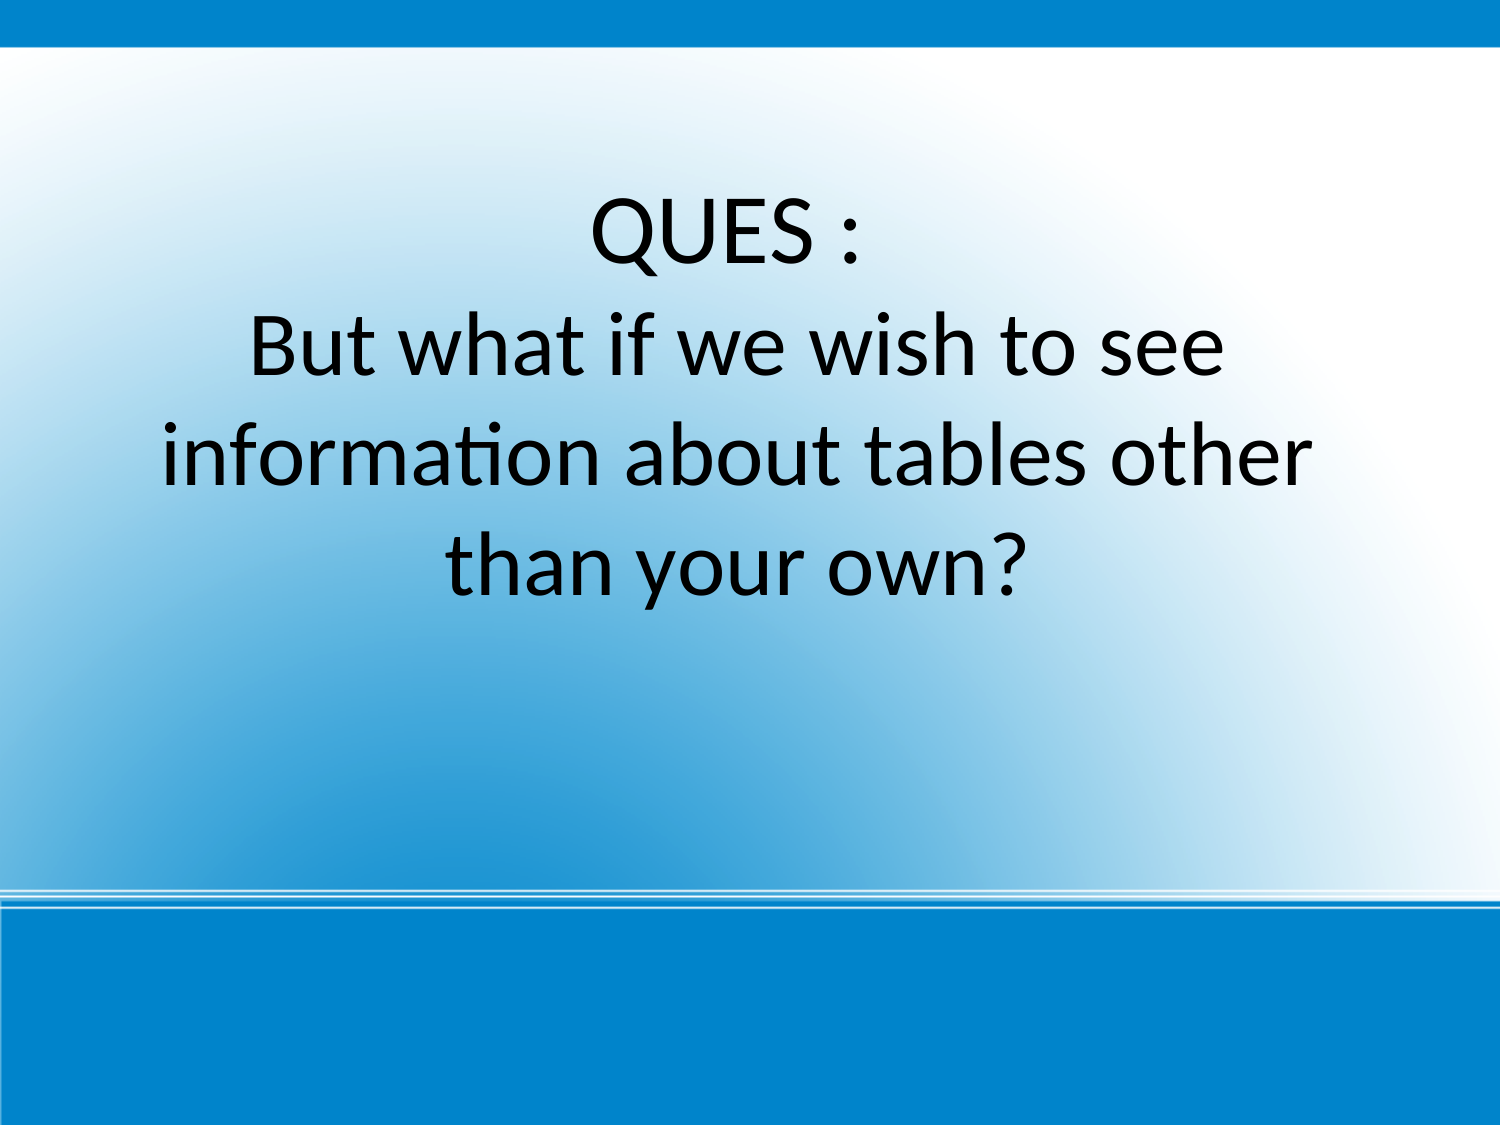

# QUES : But what if we wish to see information about tables other than your own?